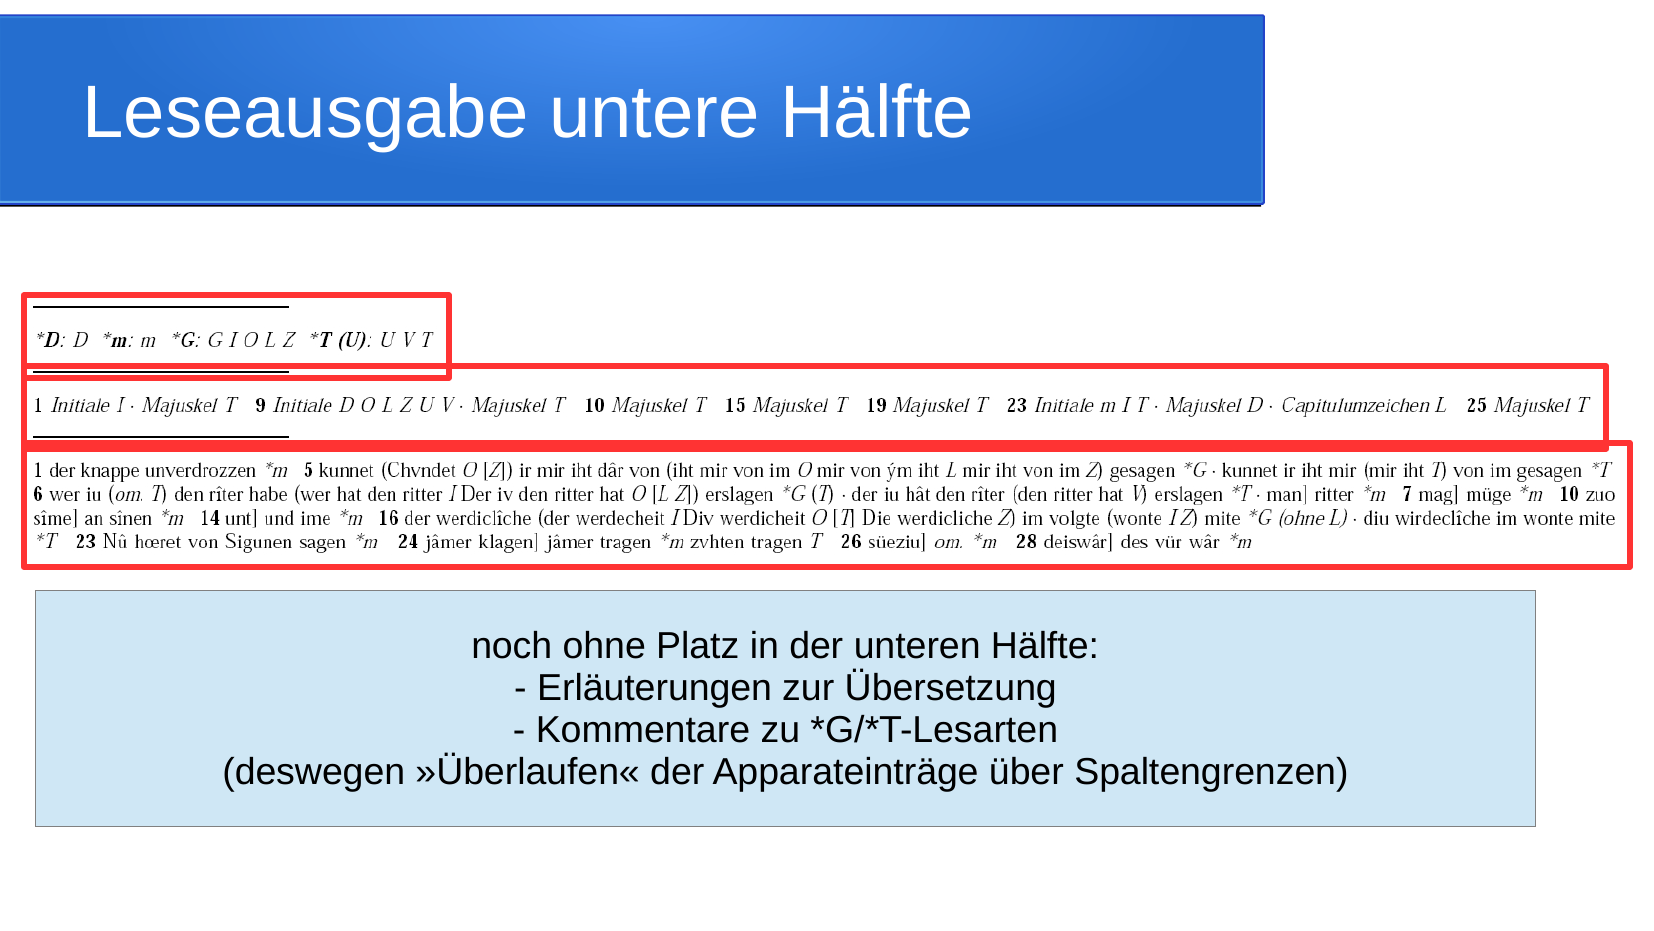

# Leseausgabe untere Hälfte
noch ohne Platz in der unteren Hälfte:
- Erläuterungen zur Übersetzung
- Kommentare zu *G/*T-Lesarten
(deswegen »Überlaufen« der Apparateinträge über Spaltengrenzen)